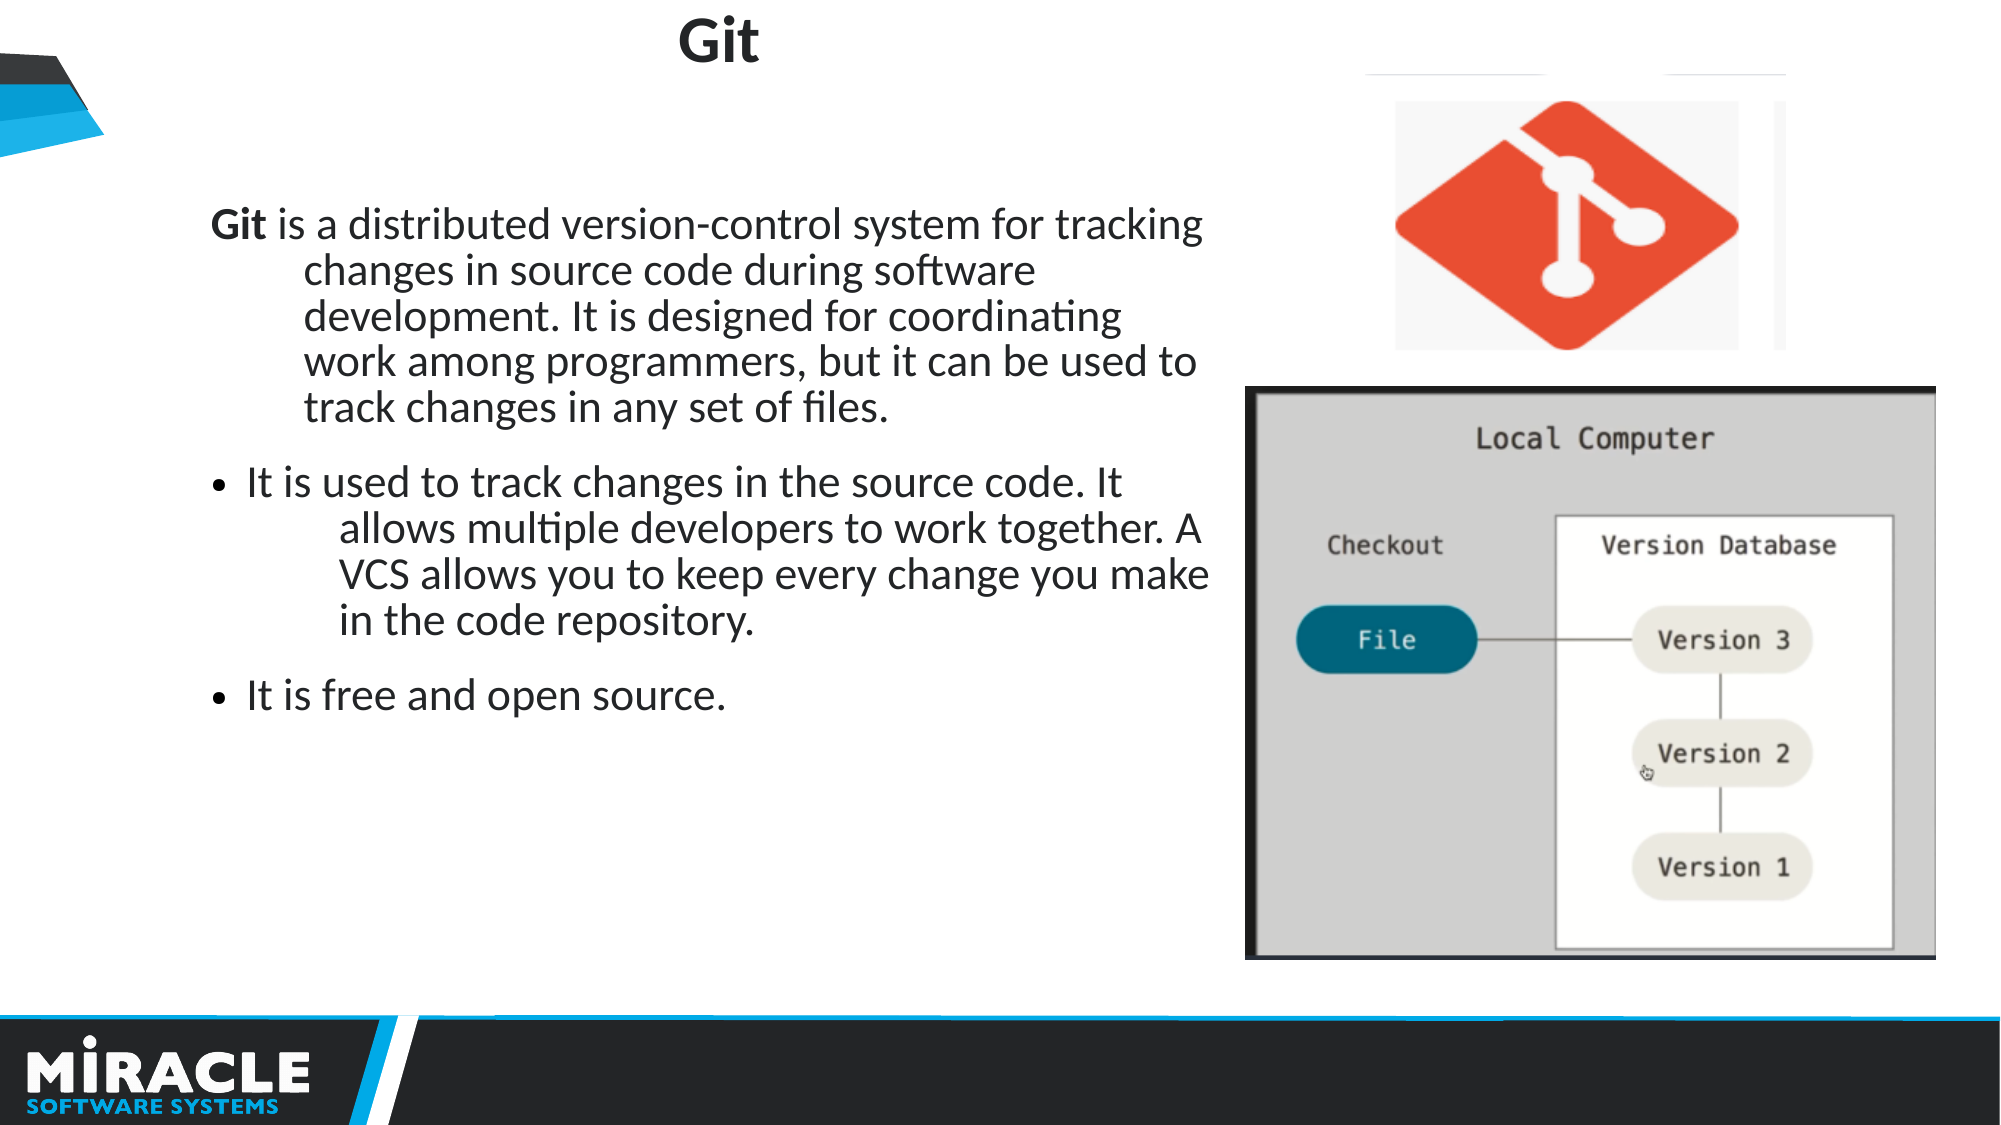

Git
Git is a distributed version-control system for tracking changes in source code during software development. It is designed for coordinating work among programmers, but it can be used to track changes in any set of files.
It is used to track changes in the source code. It allows multiple developers to work together. A VCS allows you to keep every change you make in the code repository.
It is free and open source.